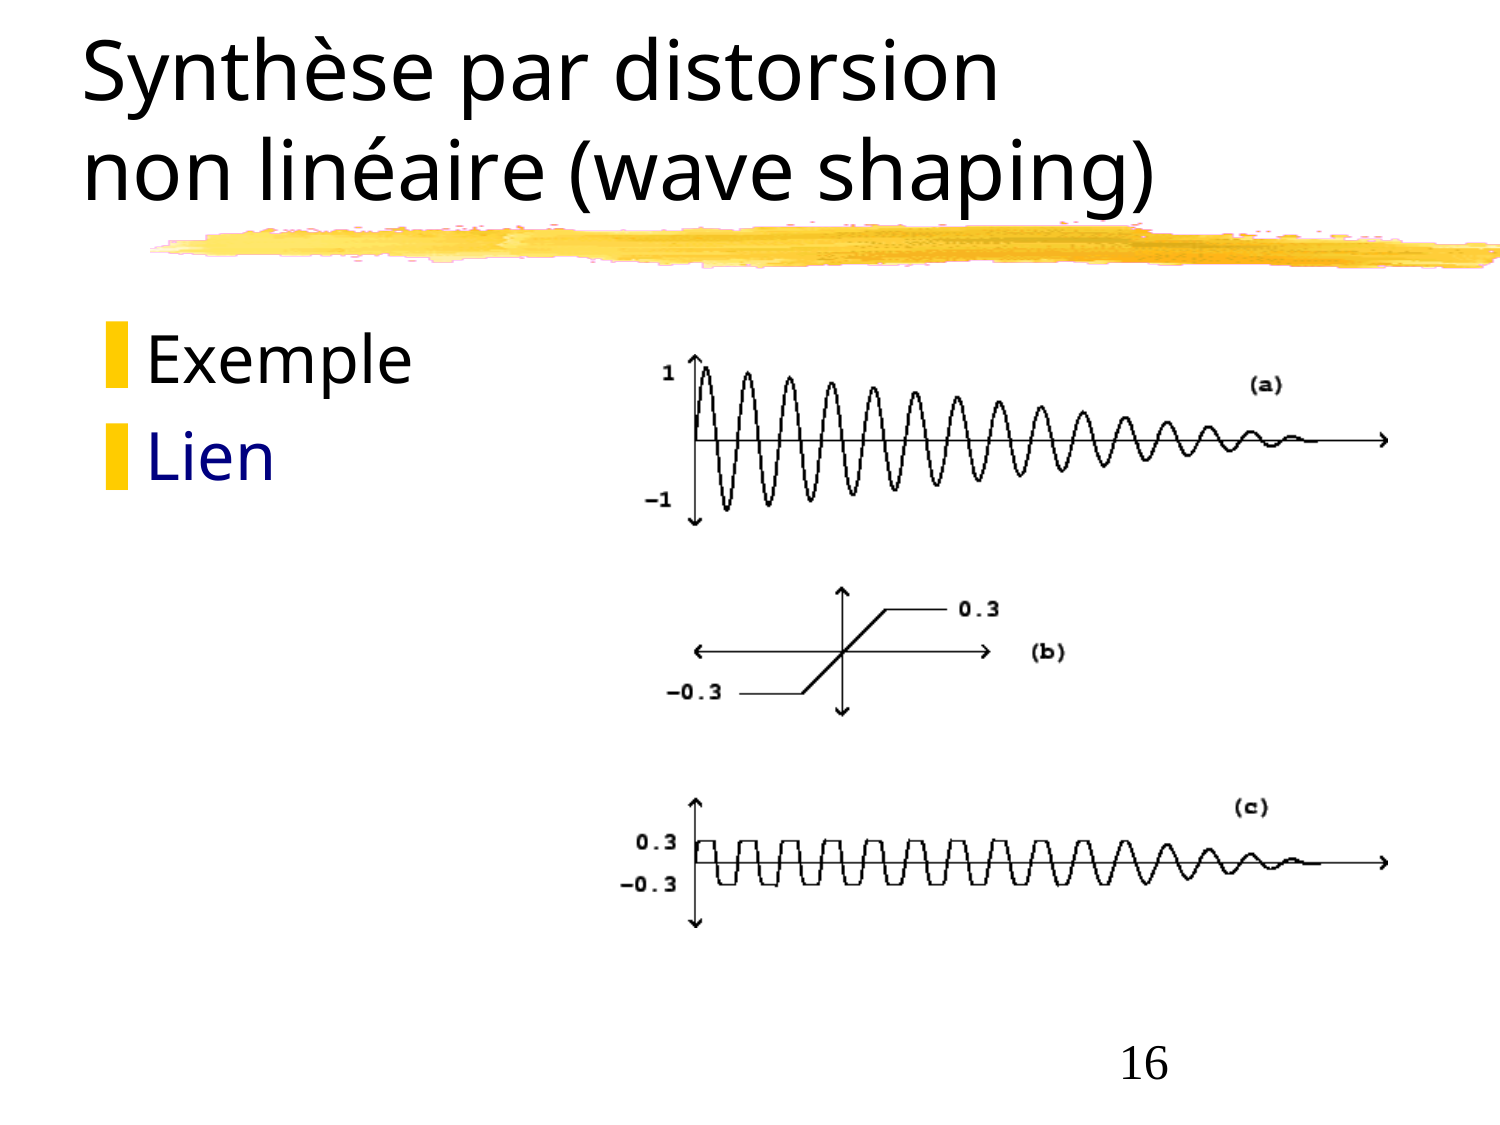

# Synthèse par distorsion non linéaire (wave shaping)
Exemple
Lien
16